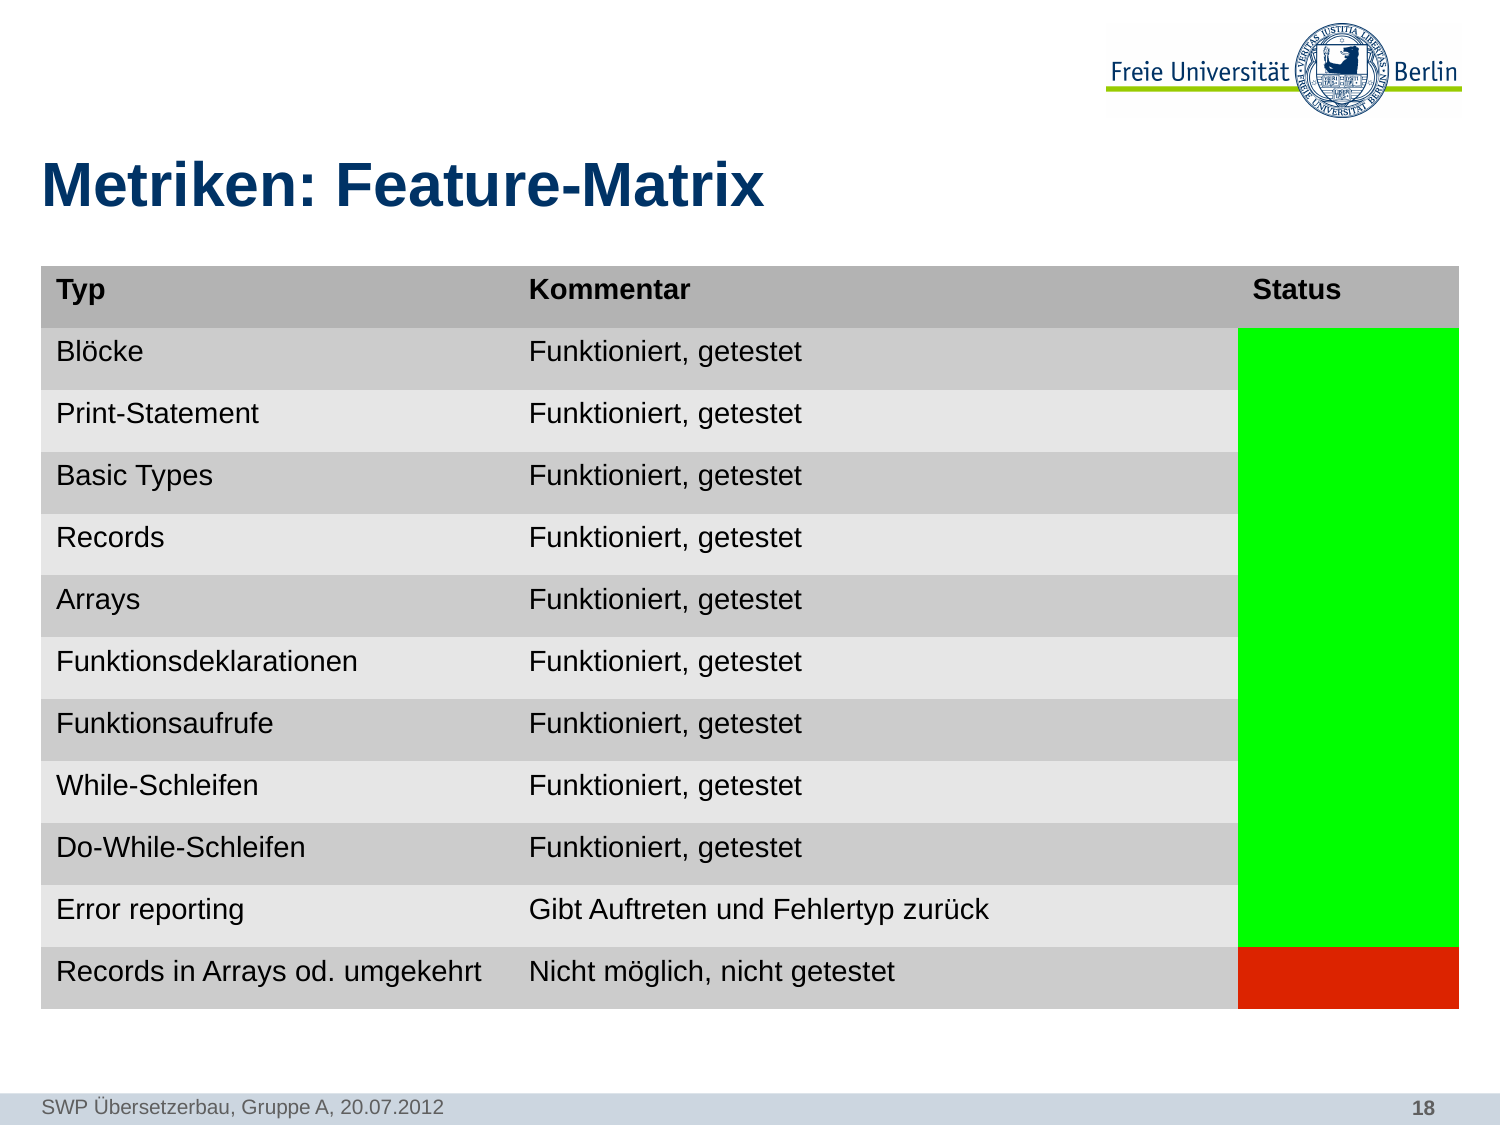

# Metriken: Feature-Matrix
| Typ | Kommentar | Status |
| --- | --- | --- |
| Blöcke | Funktioniert, getestet | |
| Print-Statement | Funktioniert, getestet | |
| Basic Types | Funktioniert, getestet | |
| Records | Funktioniert, getestet | |
| Arrays | Funktioniert, getestet | |
| Funktionsdeklarationen | Funktioniert, getestet | |
| Funktionsaufrufe | Funktioniert, getestet | |
| While-Schleifen | Funktioniert, getestet | |
| Do-While-Schleifen | Funktioniert, getestet | |
| Error reporting | Gibt Auftreten und Fehlertyp zurück | |
| Records in Arrays od. umgekehrt | Nicht möglich, nicht getestet | |